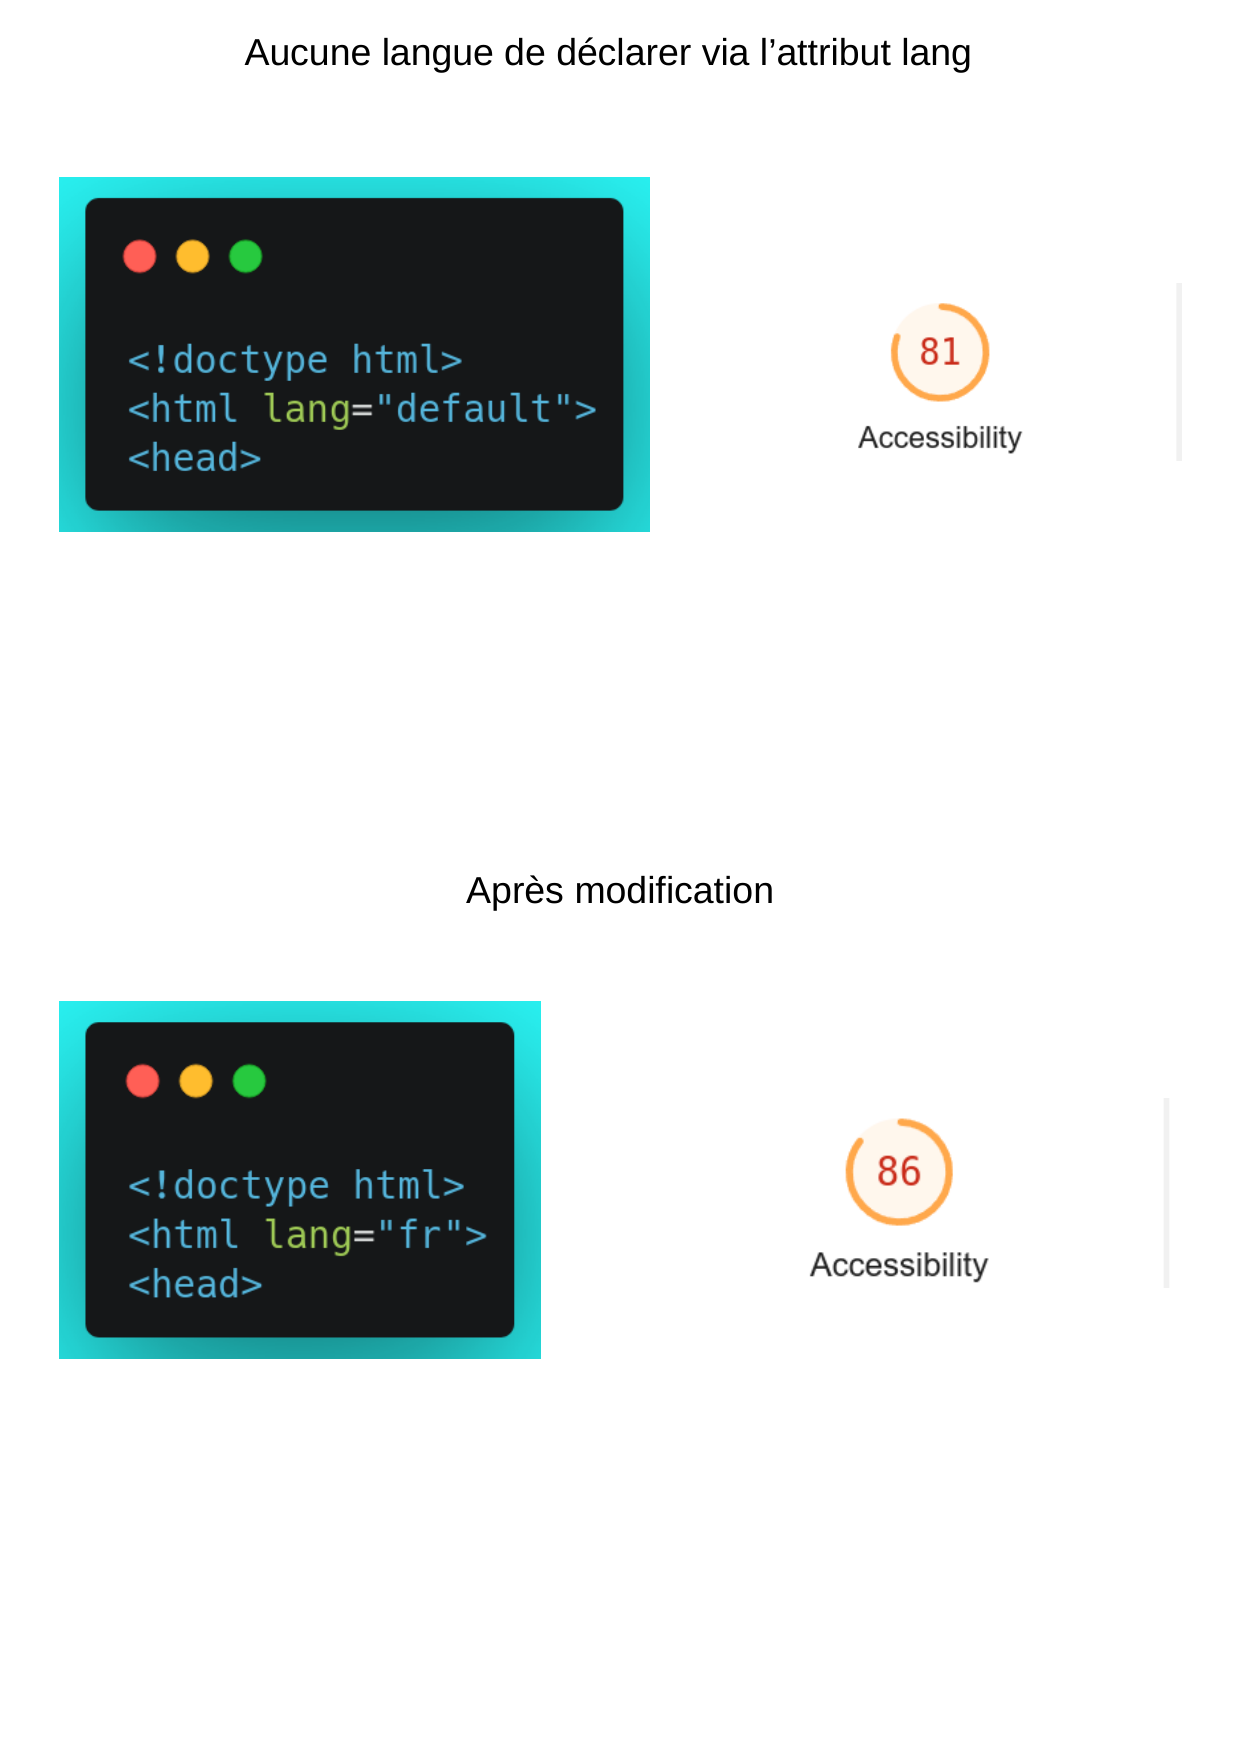

Aucune langue de déclarer via l’attribut lang
Après modification